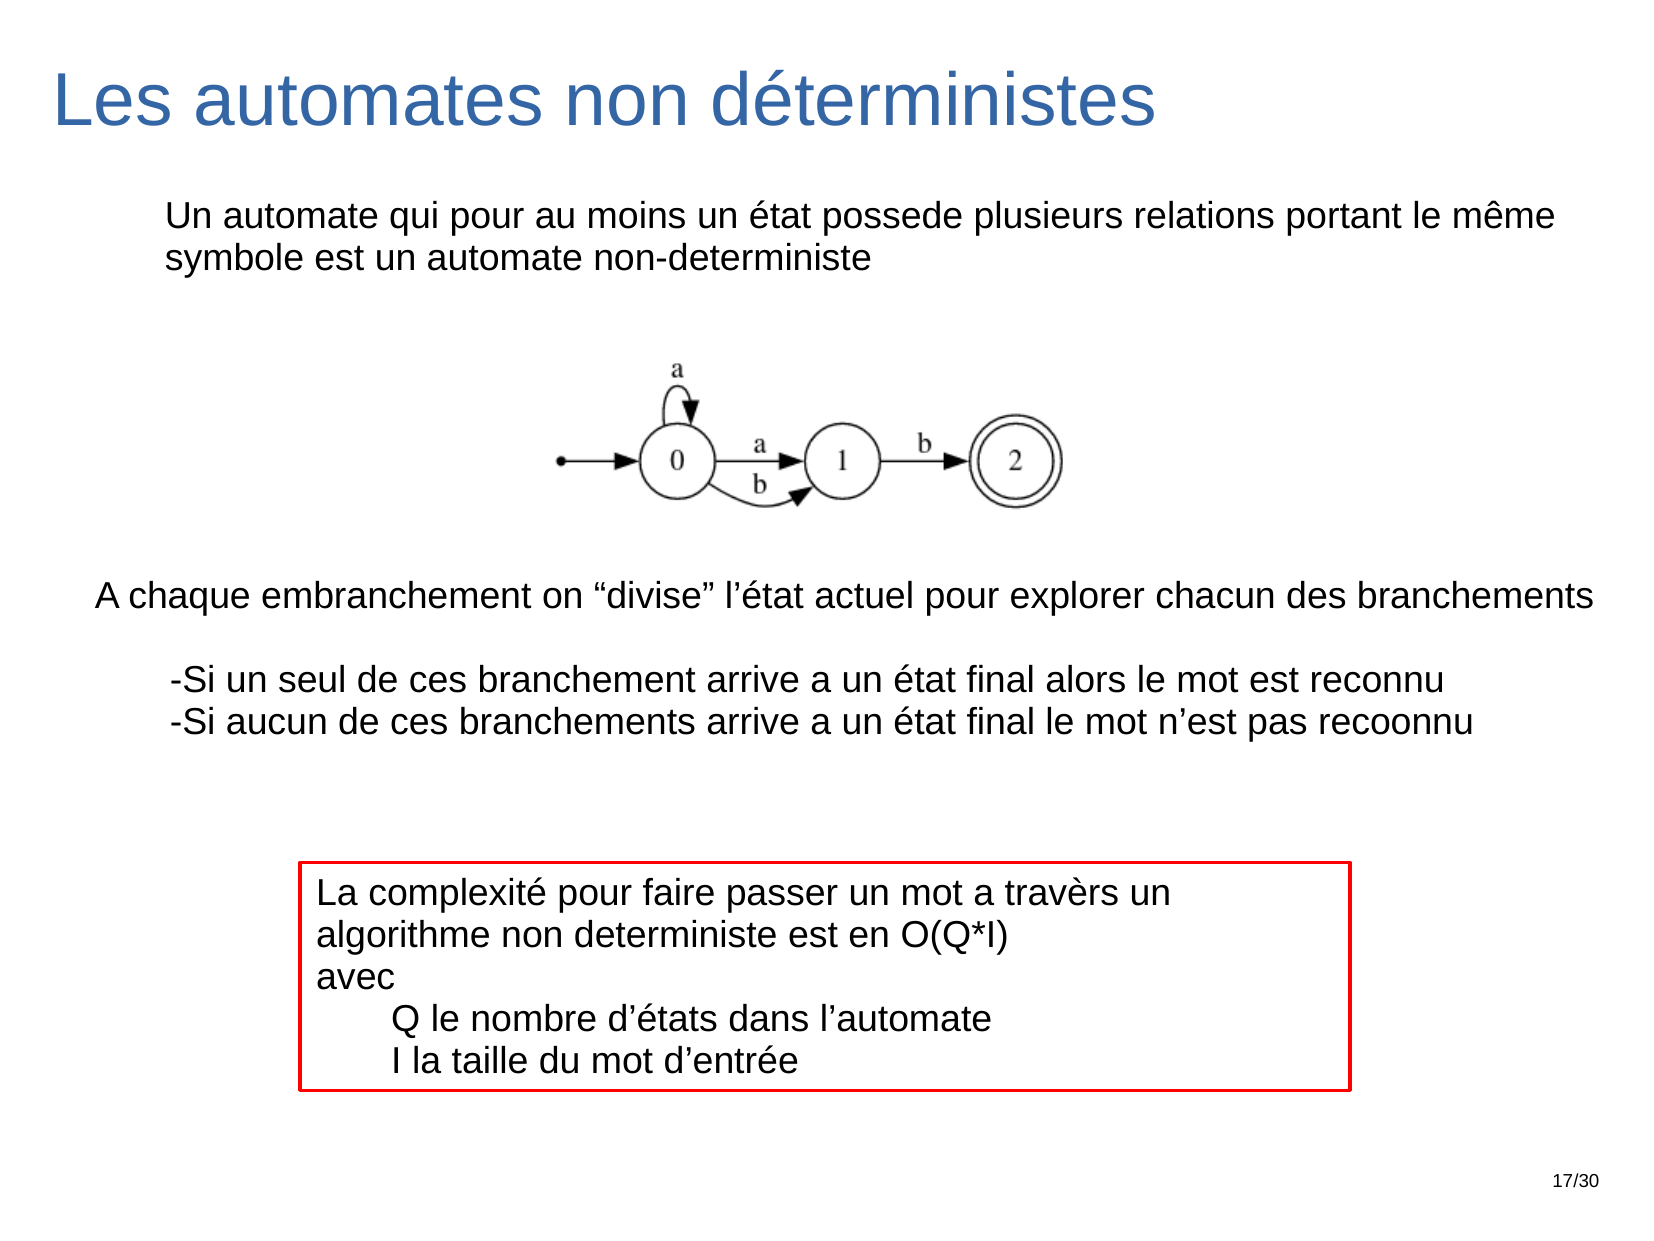

Les automates non déterministes
Un automate qui pour au moins un état possede plusieurs relations portant le même symbole est un automate non-deterministe
A chaque embranchement on “divise” l’état actuel pour explorer chacun des branchements
	-Si un seul de ces branchement arrive a un état final alors le mot est reconnu
	-Si aucun de ces branchements arrive a un état final le mot n’est pas recoonnu
La complexité pour faire passer un mot a travèrs un algorithme non deterministe est en O(Q*I)
avec
	Q le nombre d’états dans l’automate
	I la taille du mot d’entrée
17/30